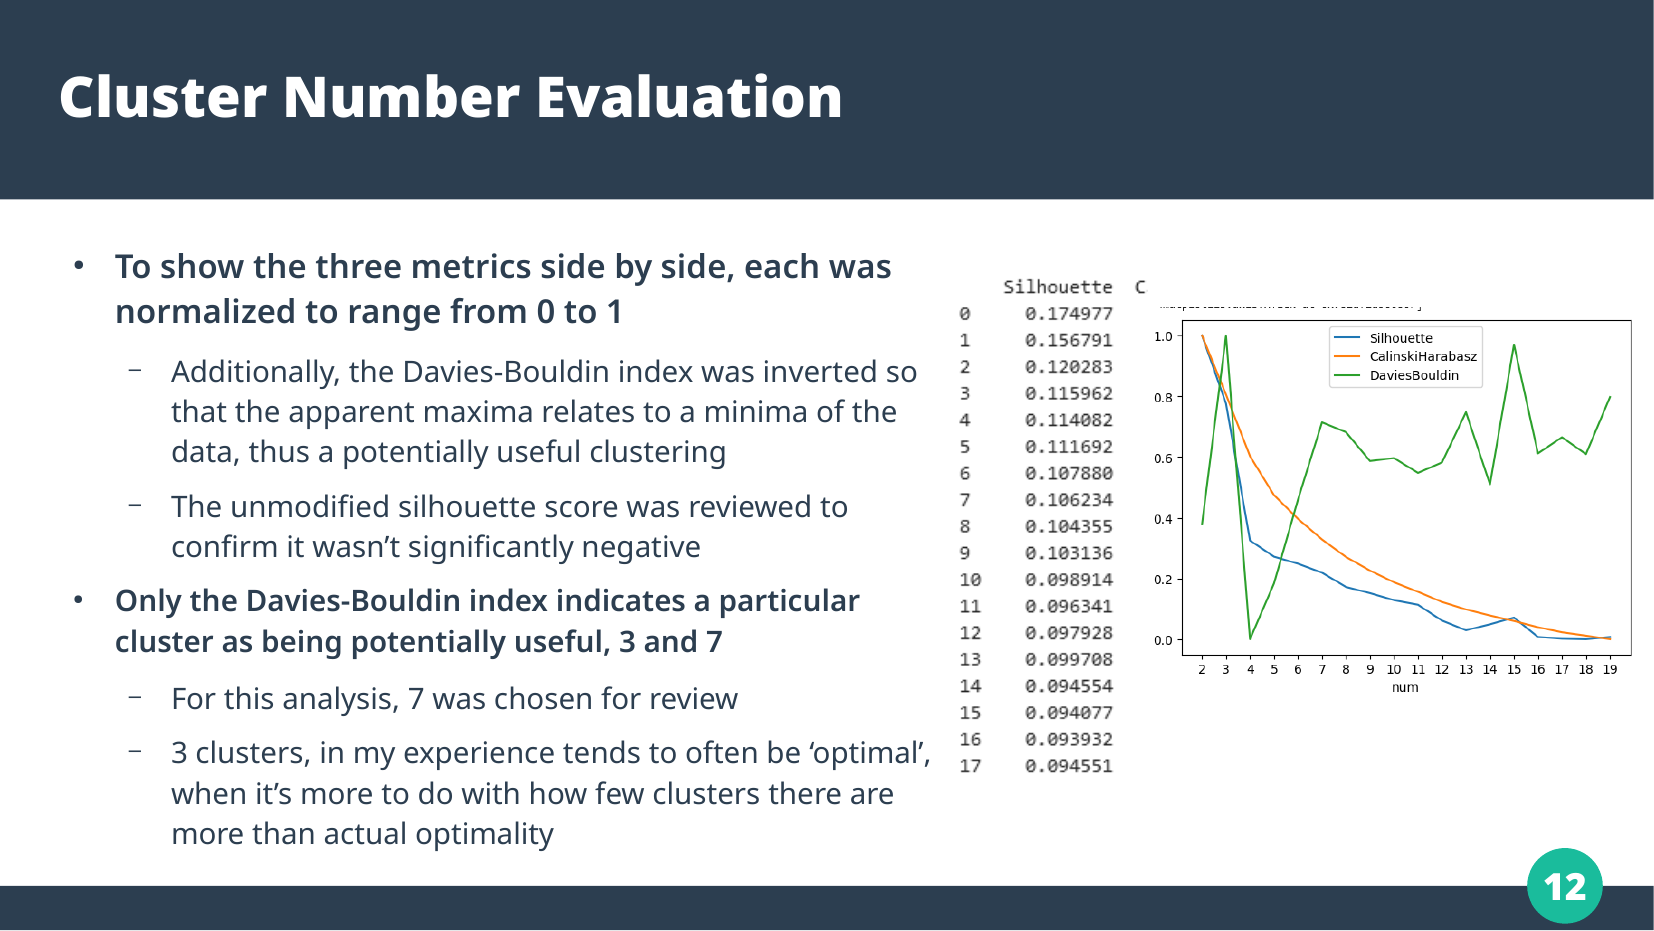

# Cluster Number Evaluation
To show the three metrics side by side, each was normalized to range from 0 to 1
Additionally, the Davies-Bouldin index was inverted so that the apparent maxima relates to a minima of the data, thus a potentially useful clustering
The unmodified silhouette score was reviewed to confirm it wasn’t significantly negative
Only the Davies-Bouldin index indicates a particular cluster as being potentially useful, 3 and 7
For this analysis, 7 was chosen for review
3 clusters, in my experience tends to often be ‘optimal’, when it’s more to do with how few clusters there are more than actual optimality